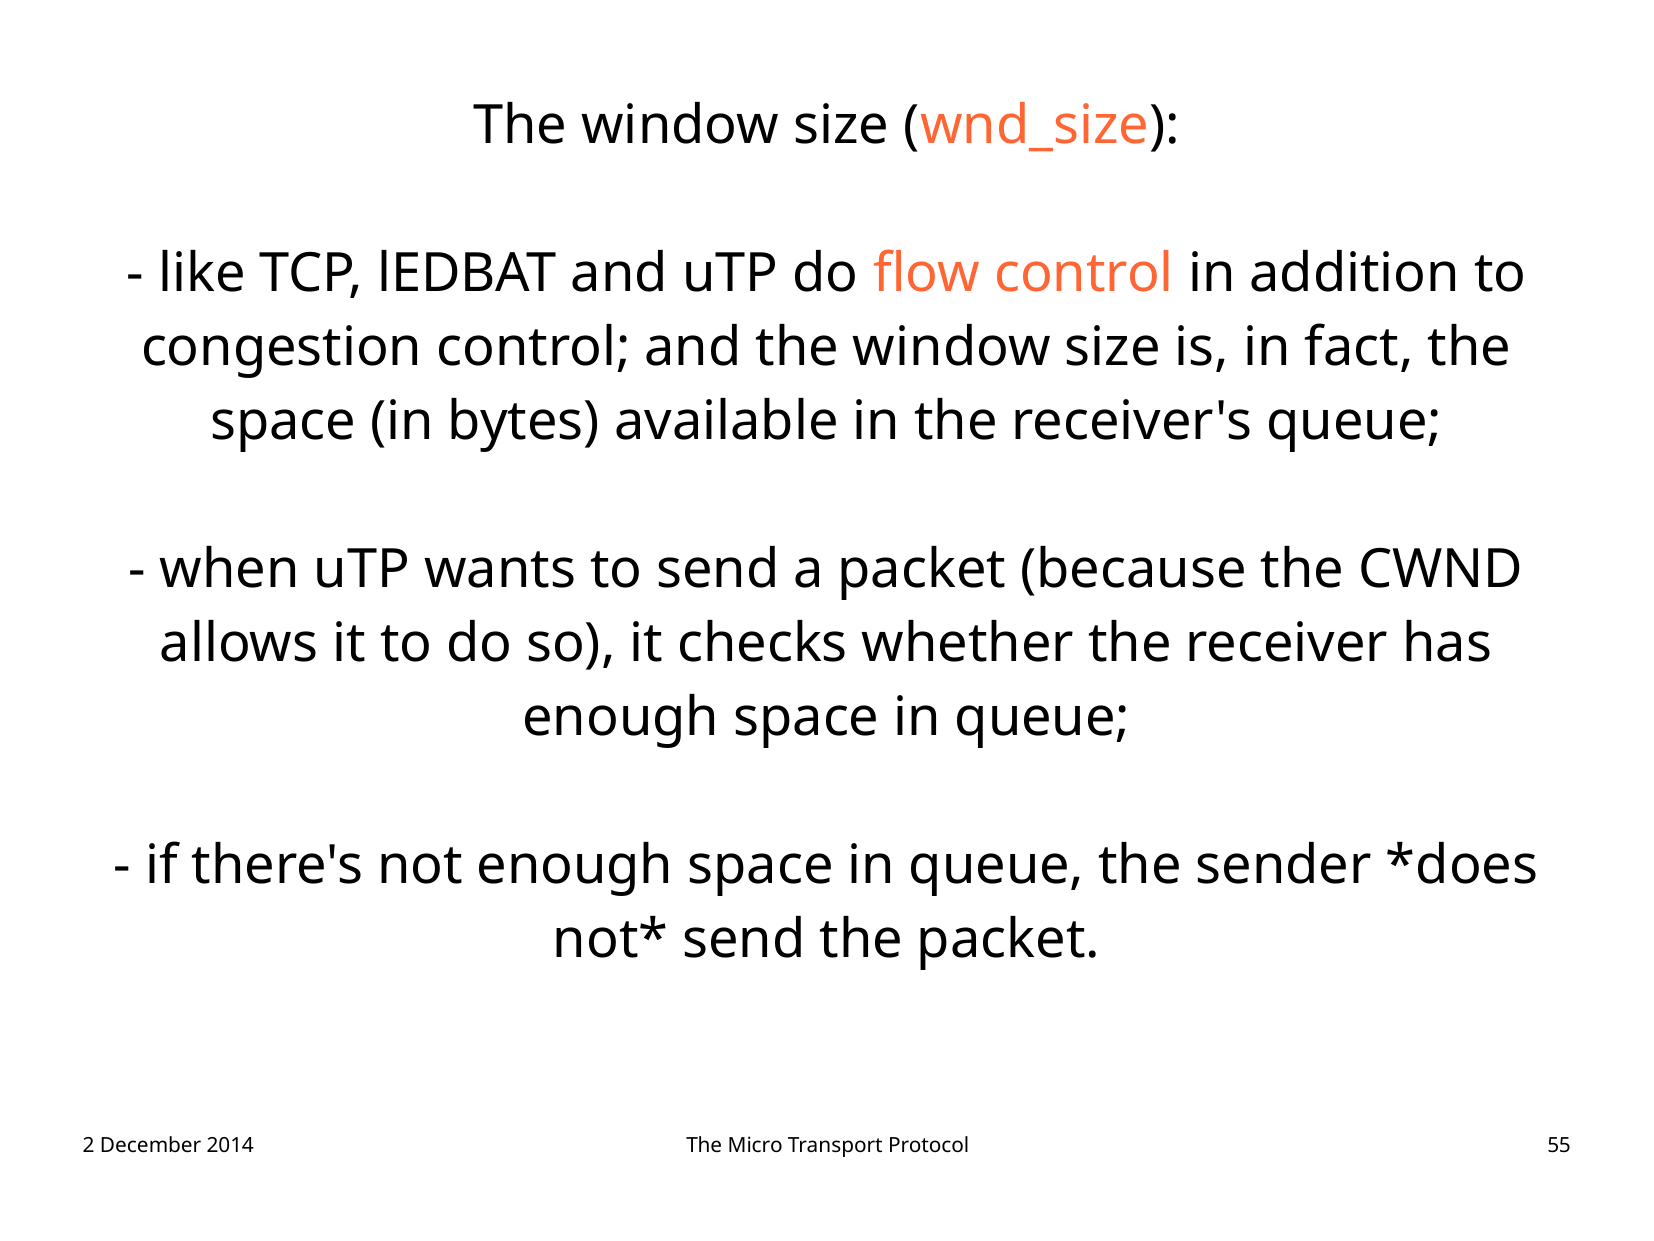

# The window size (wnd_size):
- like TCP, lEDBAT and uTP do flow control in addition to congestion control; and the window size is, in fact, the space (in bytes) available in the receiver's queue;
- when uTP wants to send a packet (because the CWND allows it to do so), it checks whether the receiver has enough space in queue;
- if there's not enough space in queue, the sender *does not* send the packet.
2 December 2014
The Micro Transport Protocol
55